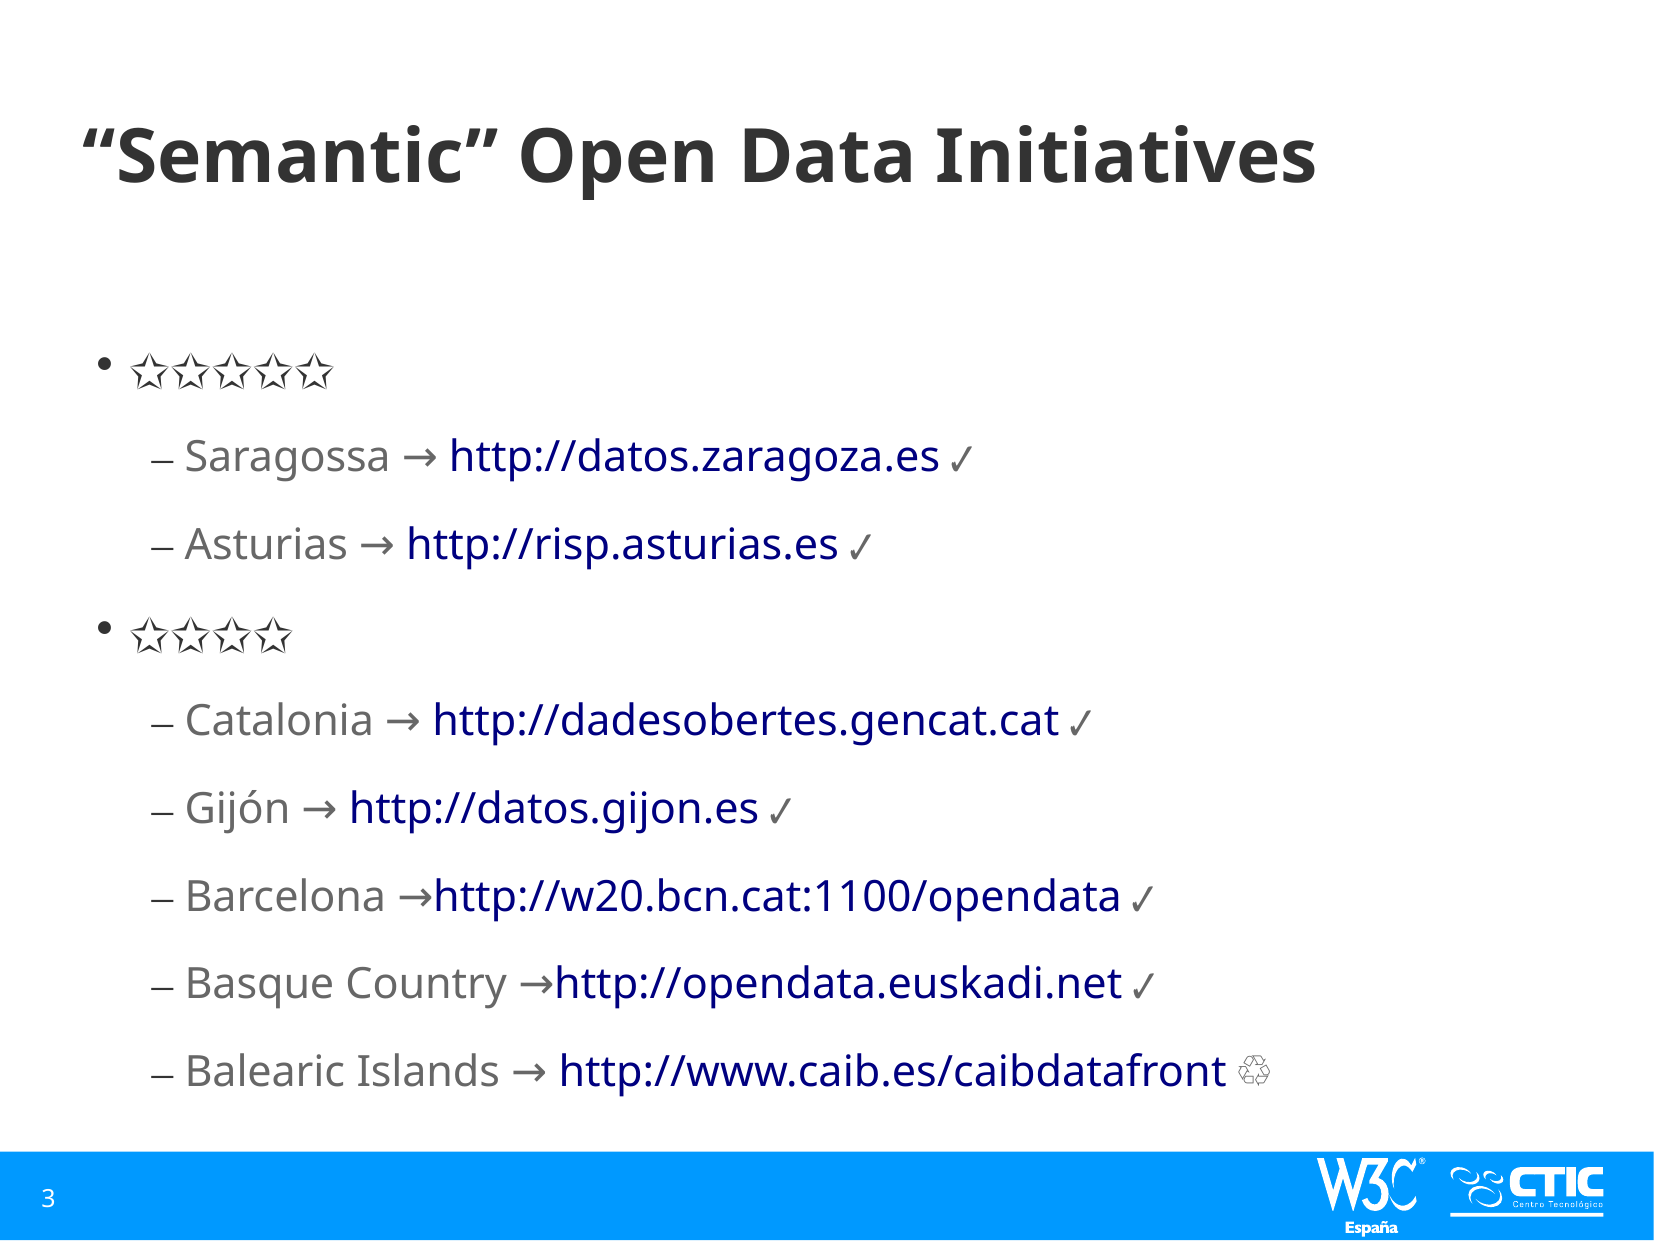

# “Semantic” Open Data Initiatives
✩✩✩✩✩
Saragossa → http://datos.zaragoza.es ✔
Asturias → http://risp.asturias.es ✔
✩✩✩✩
Catalonia → http://dadesobertes.gencat.cat ✔
Gijón → http://datos.gijon.es ✔
Barcelona →http://w20.bcn.cat:1100/opendata ✔
Basque Country →http://opendata.euskadi.net ✔
Balearic Islands → http://www.caib.es/caibdatafront ♲